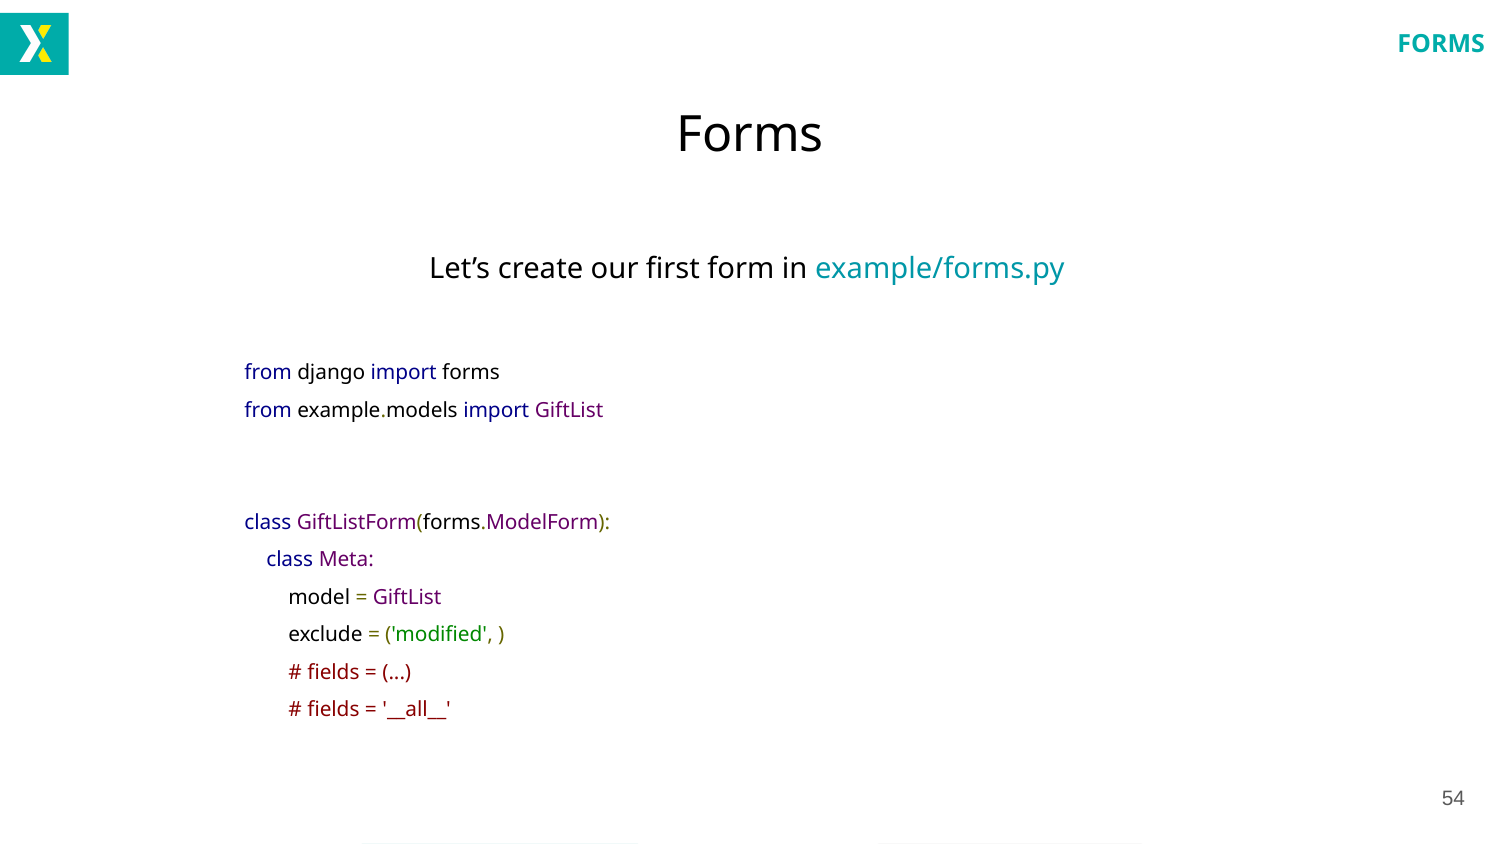

Forms
Let’s create our first form in example/forms.py
from django import forms
from example.models import GiftList
class GiftListForm(forms.ModelForm):
 class Meta:
 model = GiftList
 exclude = ('modified', )
 # fields = (...)
 # fields = '__all__'